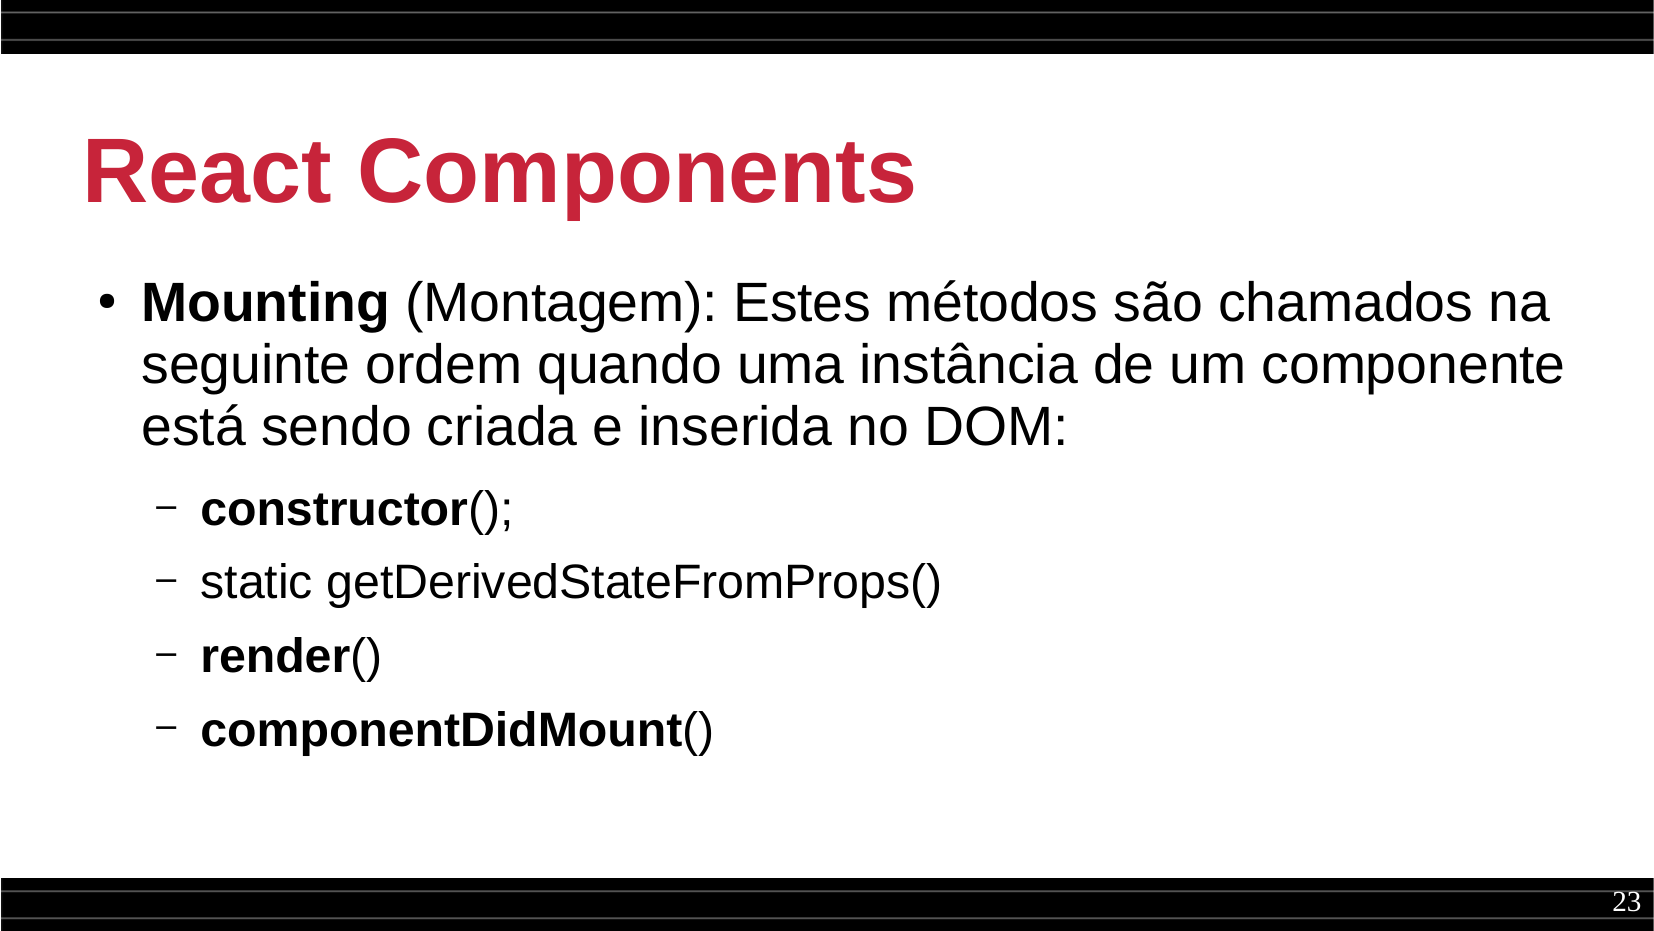

# React Components
Mounting (Montagem): Estes métodos são chamados na seguinte ordem quando uma instância de um componente está sendo criada e inserida no DOM:
constructor();
static getDerivedStateFromProps()
render()
componentDidMount()